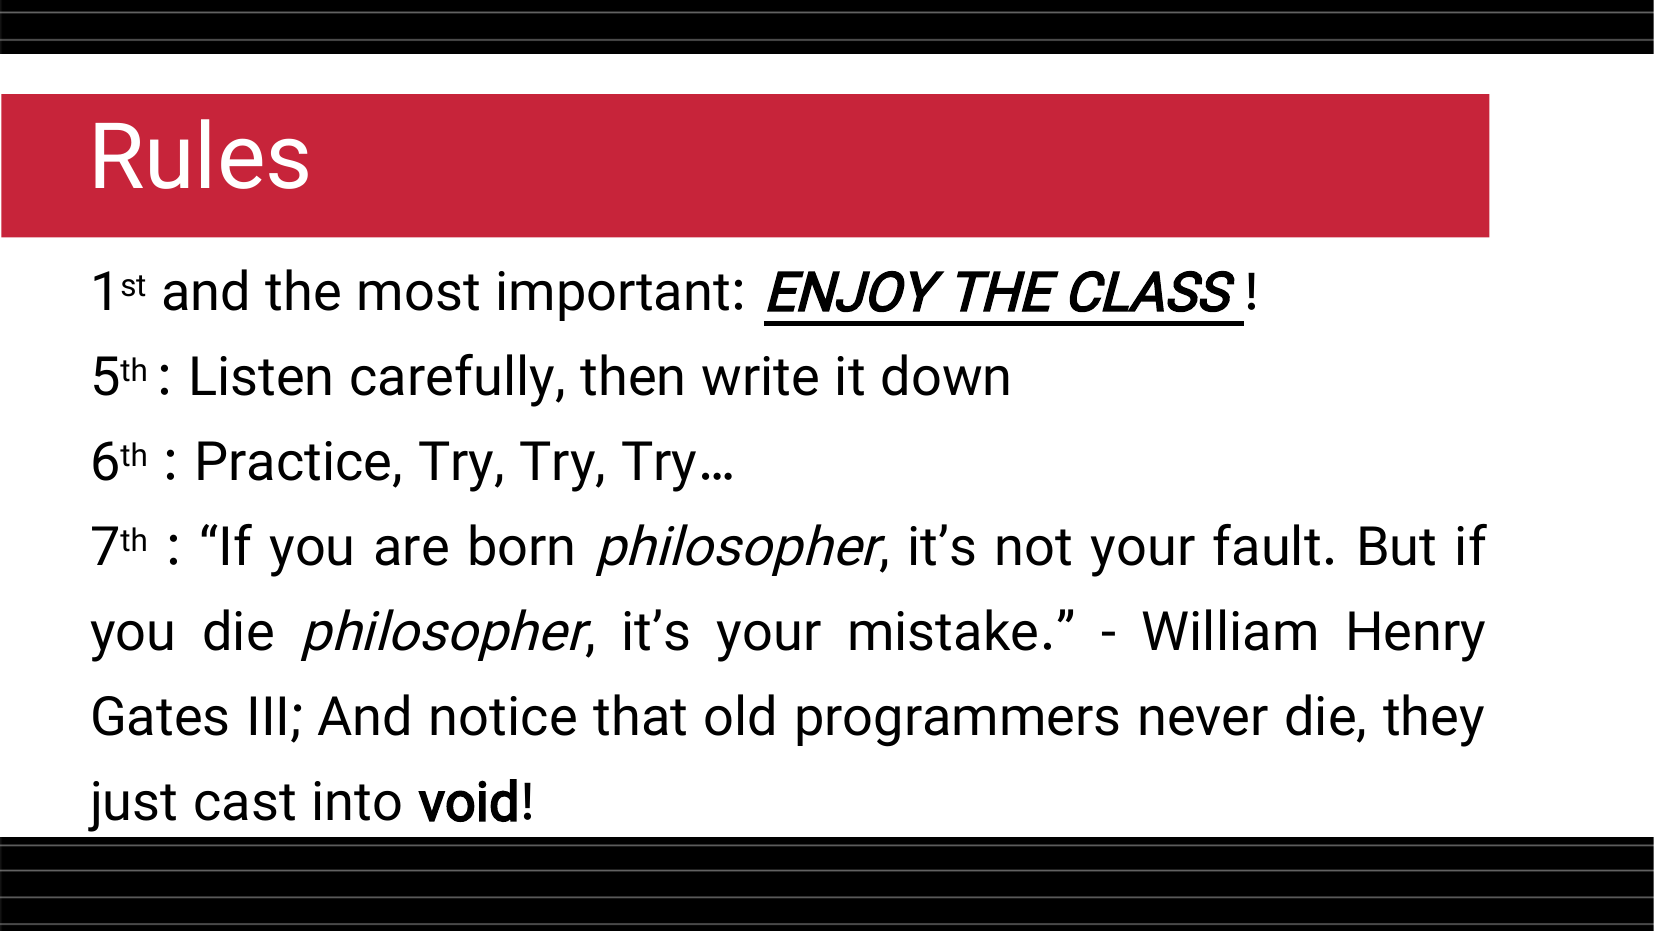

# Rules
1st and the most important: ENJOY THE CLASS !
5th : Listen carefully, then write it down
6th : Practice, Try, Try, Try…
7th : “If you are born philosopher, it’s not your fault. But if you die philosopher, it’s your mistake.” - William Henry Gates III; And notice that old programmers never die, they just cast into void!